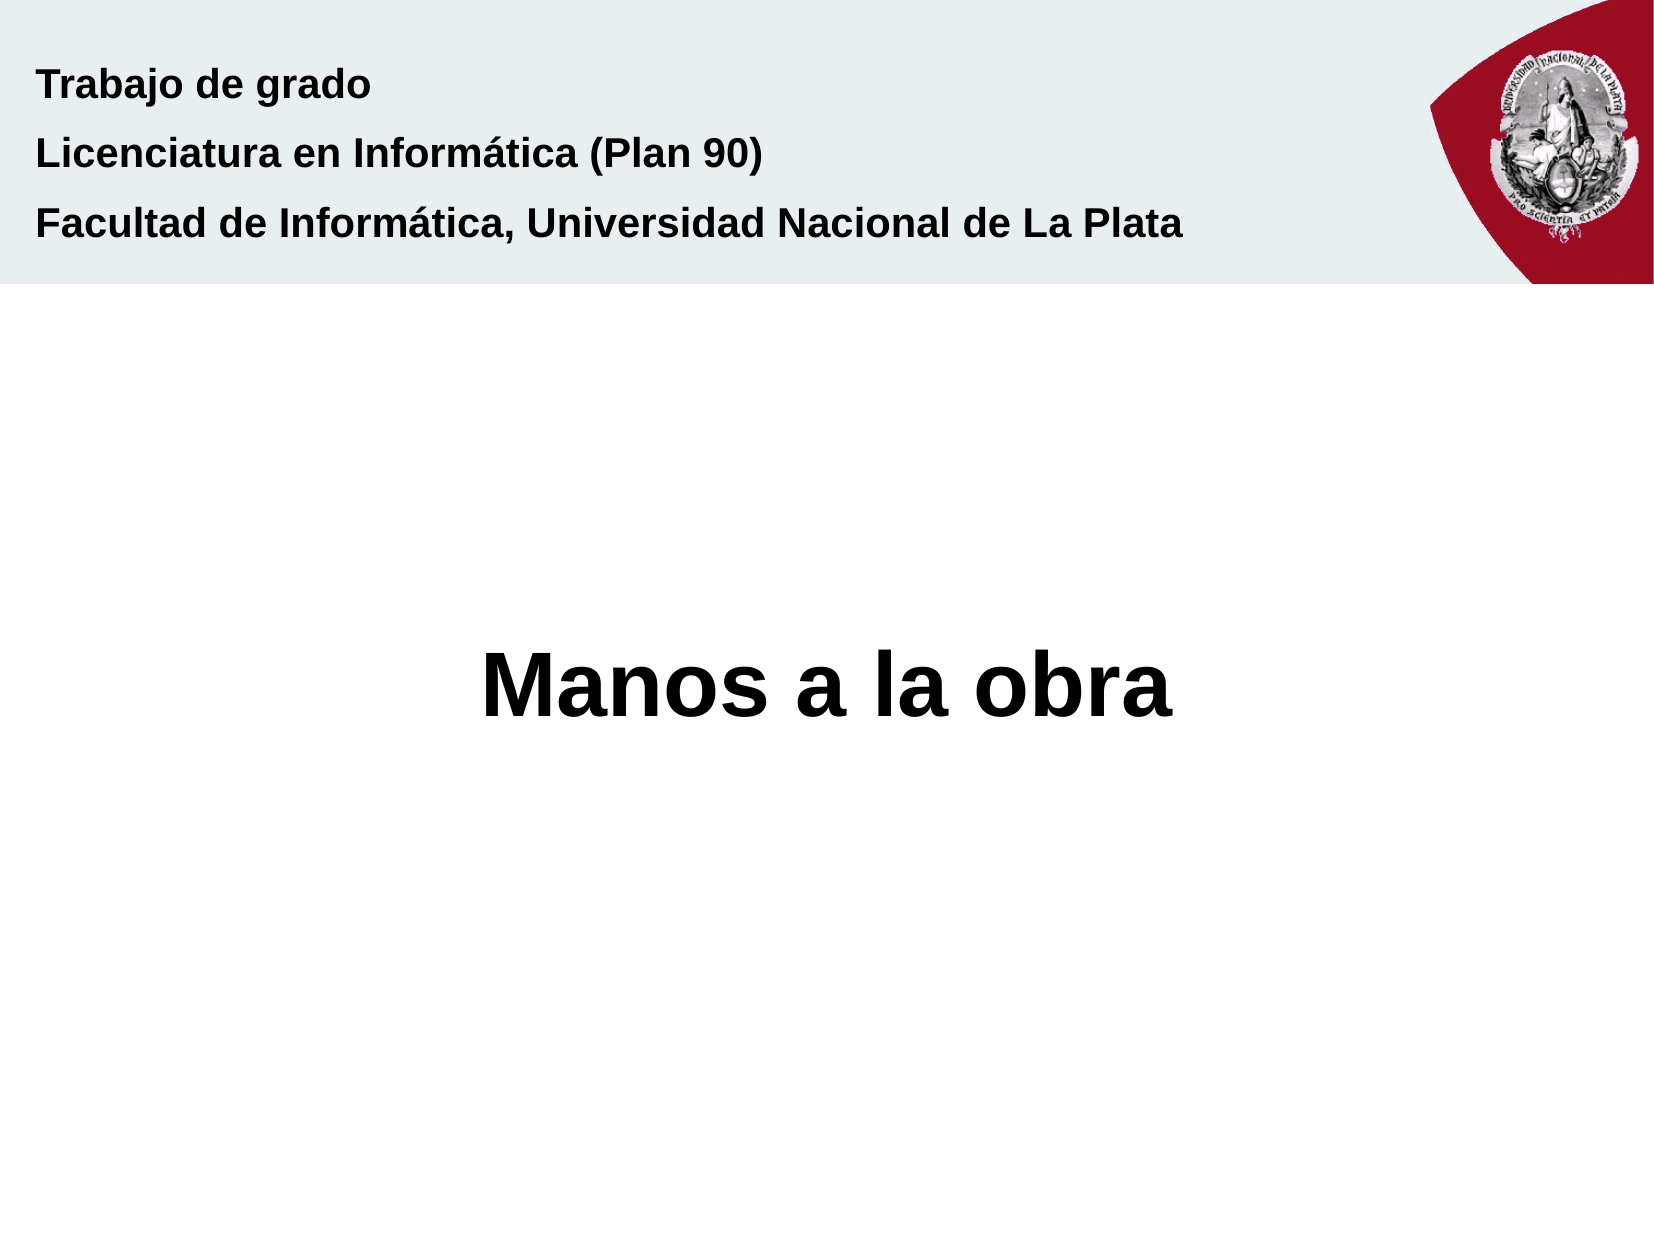

# Trabajo de grado Licenciatura en Informática (Plan 90) Facultad de Informática, Universidad Nacional de La Plata
Manos a la obra